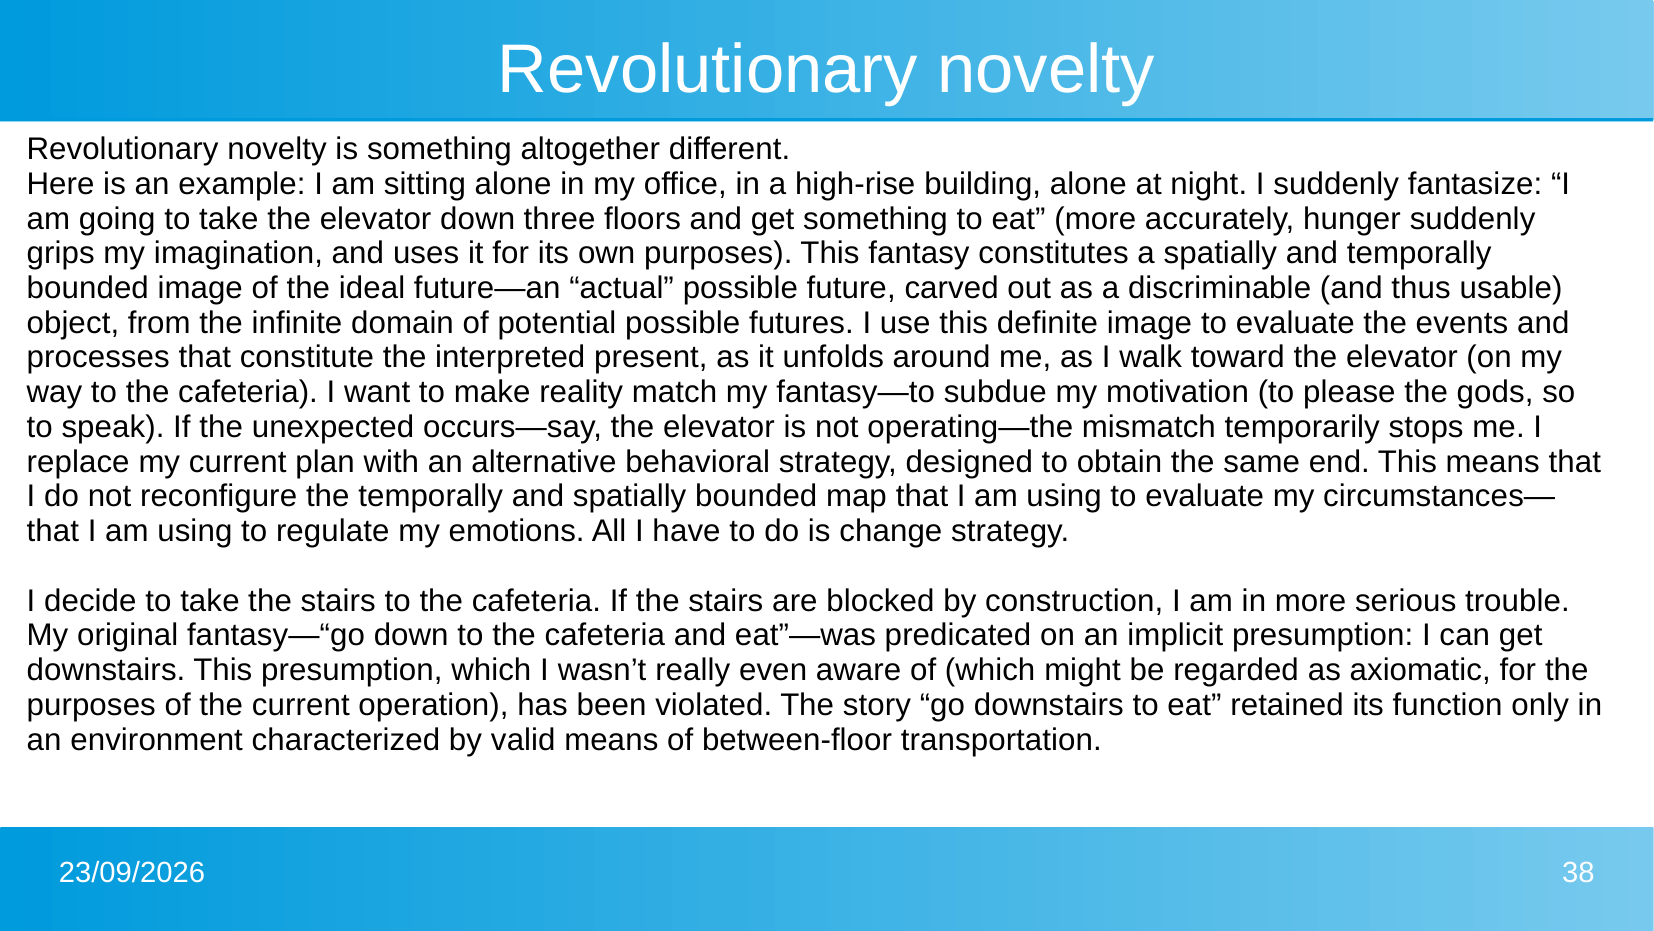

# Revolutionary novelty
Revolutionary novelty is something altogether different.
Here is an example: I am sitting alone in my office, in a high-rise building, alone at night. I suddenly fantasize: “I am going to take the elevator down three floors and get something to eat” (more accurately, hunger suddenly grips my imagination, and uses it for its own purposes). This fantasy constitutes a spatially and temporally bounded image of the ideal future—an “actual” possible future, carved out as a discriminable (and thus usable) object, from the infinite domain of potential possible futures. I use this definite image to evaluate the events and processes that constitute the interpreted present, as it unfolds around me, as I walk toward the elevator (on my way to the cafeteria). I want to make reality match my fantasy—to subdue my motivation (to please the gods, so to speak). If the unexpected occurs—say, the elevator is not operating—the mismatch temporarily stops me. I replace my current plan with an alternative behavioral strategy, designed to obtain the same end. This means that I do not reconfigure the temporally and spatially bounded map that I am using to evaluate my circumstances—that I am using to regulate my emotions. All I have to do is change strategy.
I decide to take the stairs to the cafeteria. If the stairs are blocked by construction, I am in more serious trouble. My original fantasy—“go down to the cafeteria and eat”—was predicated on an implicit presumption: I can get downstairs. This presumption, which I wasn’t really even aware of (which might be regarded as axiomatic, for the purposes of the current operation), has been violated. The story “go downstairs to eat” retained its function only in an environment characterized by valid means of between-floor transportation.
38